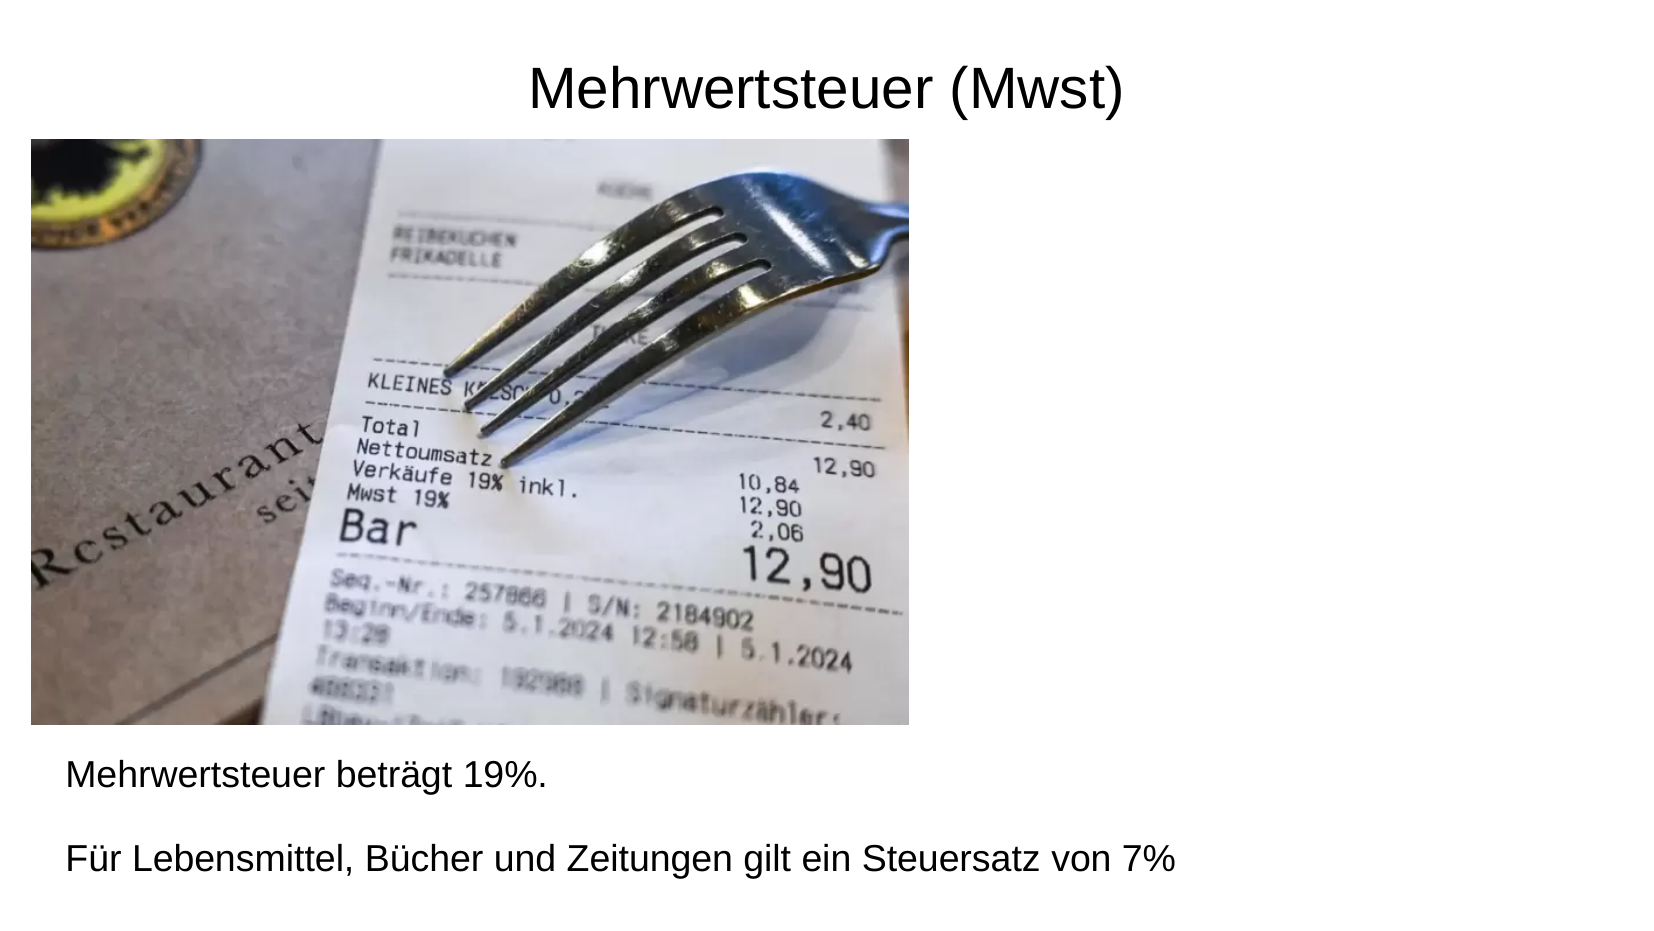

# Mehrwertsteuer (Mwst)
Mehrwertsteuer beträgt 19%.
Für Lebensmittel, Bücher und Zeitungen gilt ein Steuersatz von 7%